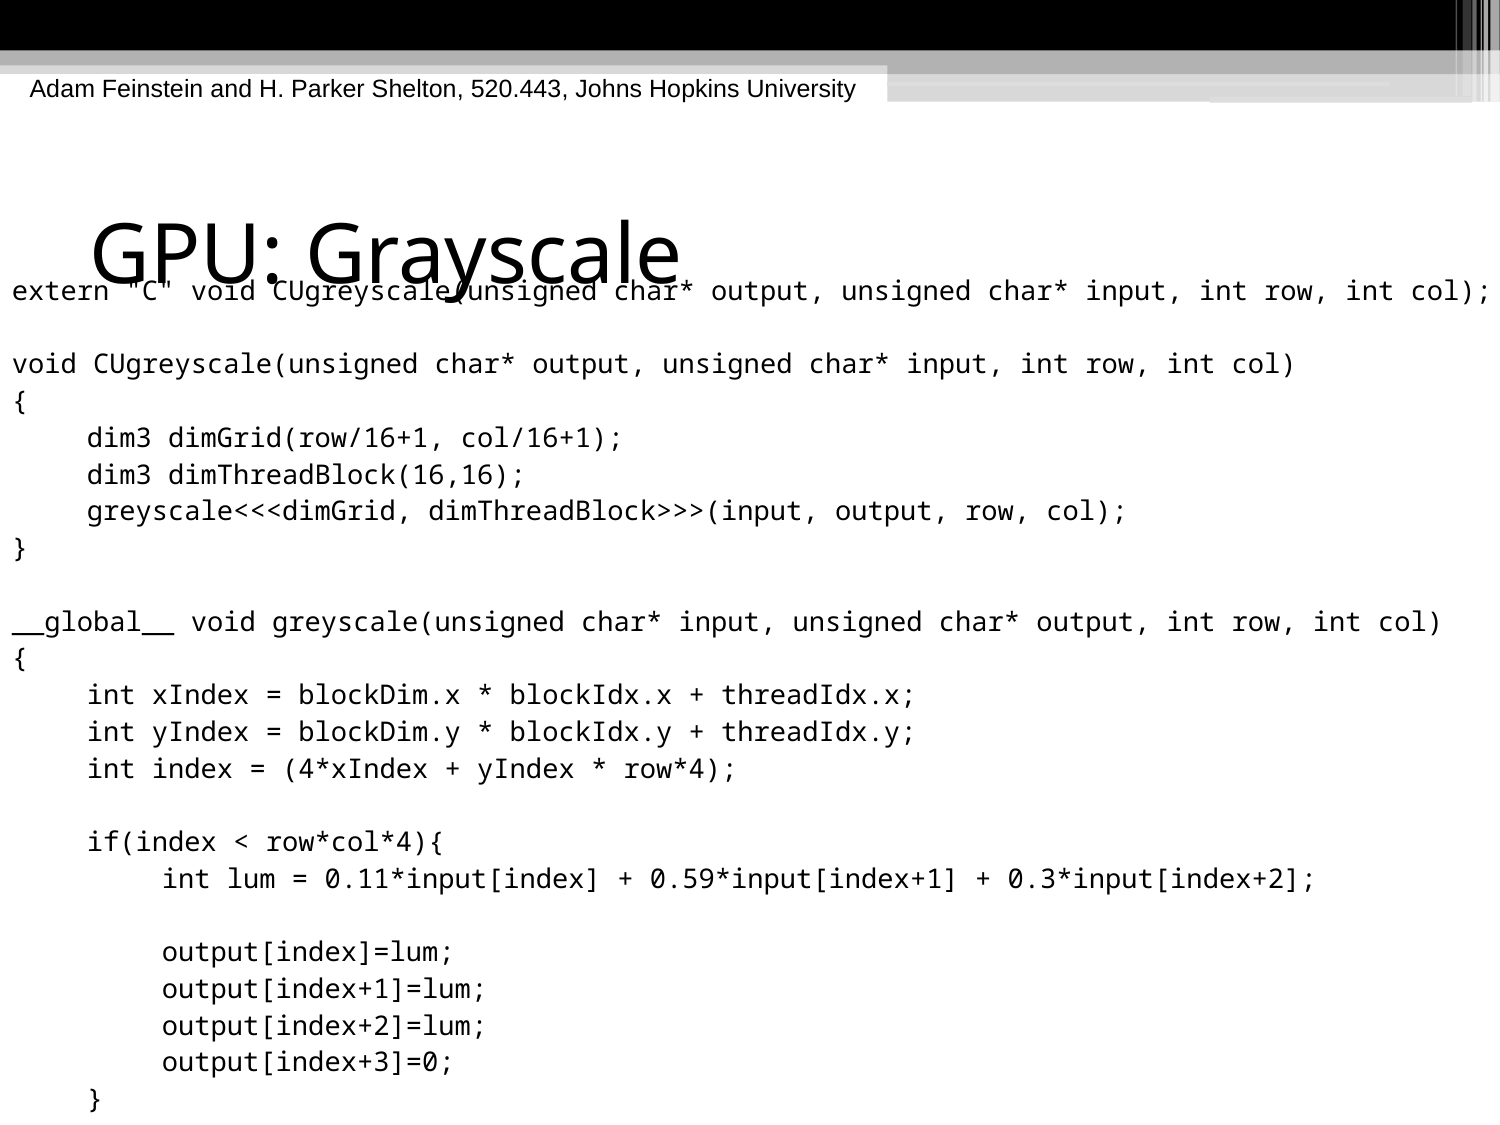

Adam Feinstein and H. Parker Shelton, 520.443, Johns Hopkins University
# GPU: Grayscale
extern "C" void CUgreyscale(unsigned char* output, unsigned char* input, int row, int col);
void CUgreyscale(unsigned char* output, unsigned char* input, int row, int col)
{
	dim3 dimGrid(row/16+1, col/16+1);
	dim3 dimThreadBlock(16,16);
	greyscale<<<dimGrid, dimThreadBlock>>>(input, output, row, col);
}
__global__ void greyscale(unsigned char* input, unsigned char* output, int row, int col)
{
	int xIndex = blockDim.x * blockIdx.x + threadIdx.x;
	int yIndex = blockDim.y * blockIdx.y + threadIdx.y;
	int index = (4*xIndex + yIndex * row*4);
	if(index < row*col*4){
		int lum = 0.11*input[index] + 0.59*input[index+1] + 0.3*input[index+2];
		output[index]=lum;
		output[index+1]=lum;
		output[index+2]=lum;
		output[index+3]=0;
	}
}